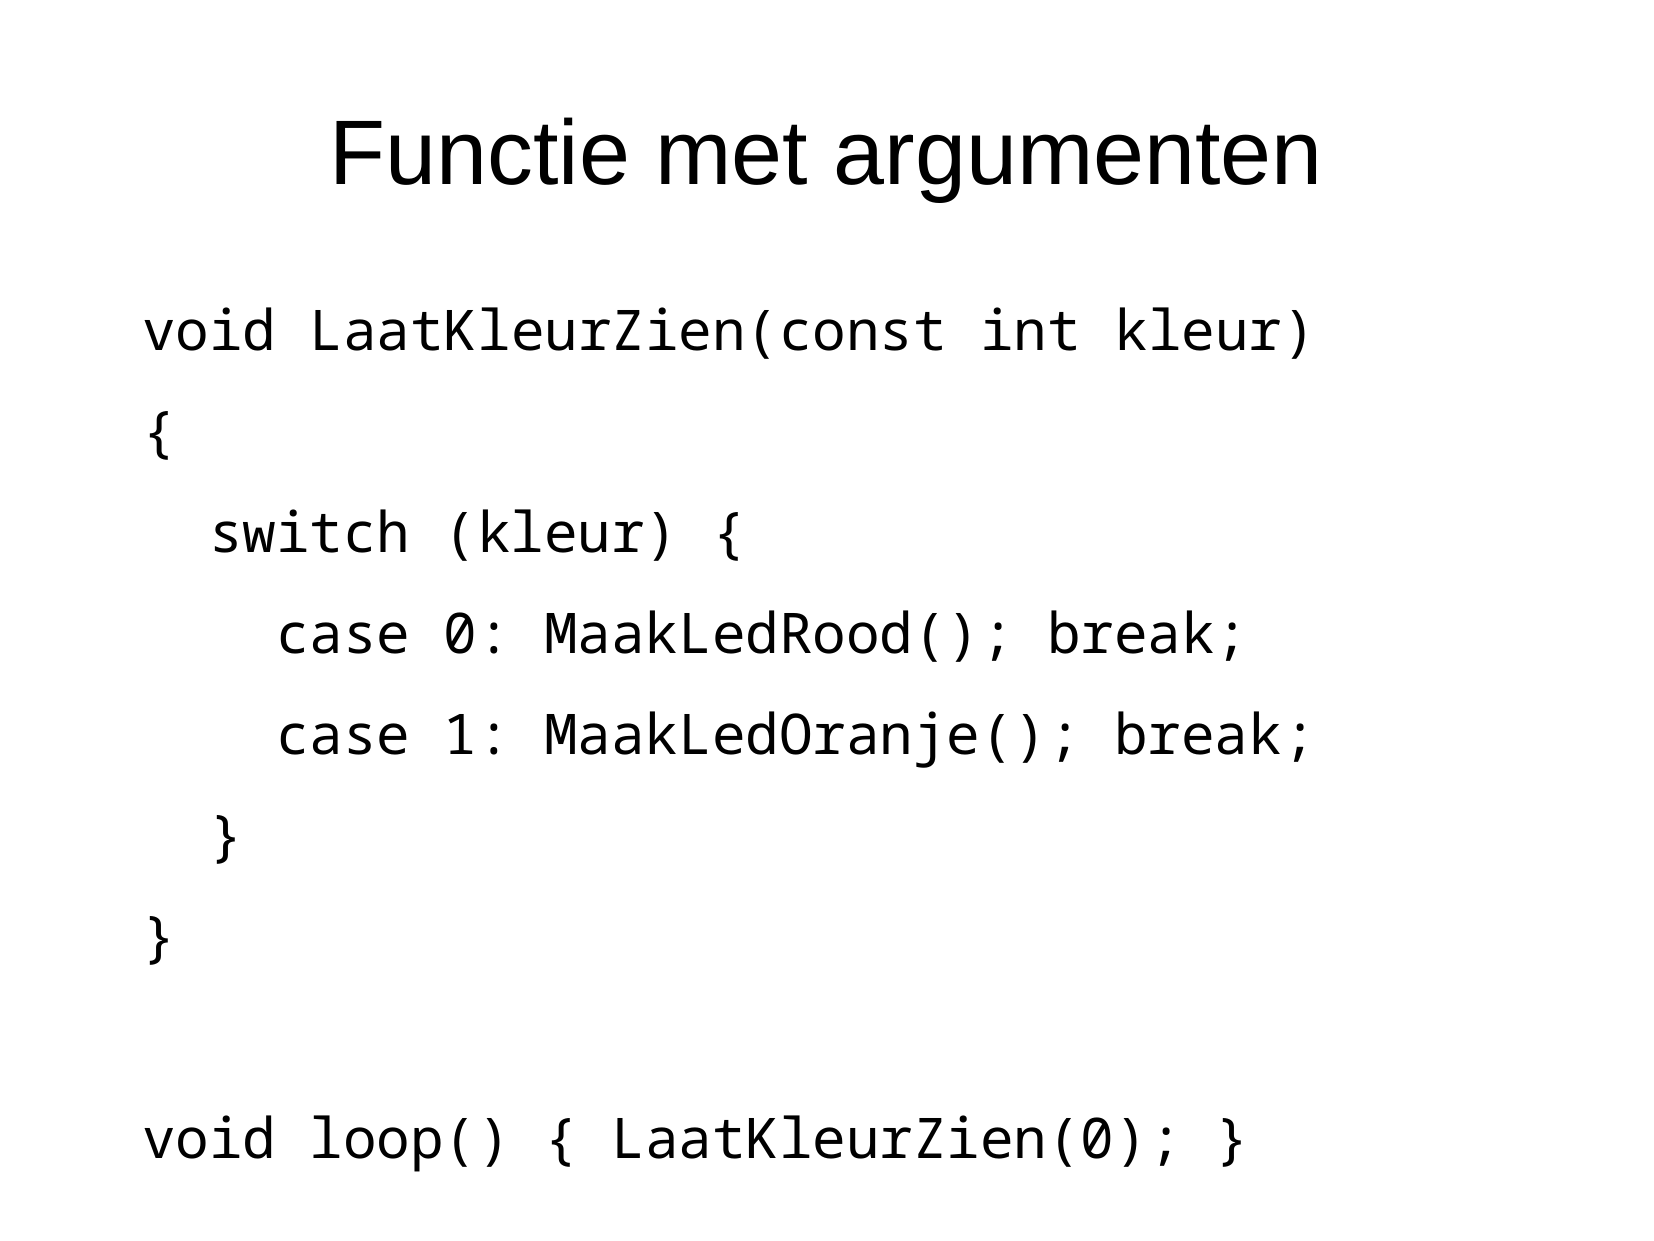

# Functie met argumenten
void LaatKleurZien(const int kleur)
{
 switch (kleur) {
 case 0: MaakLedRood(); break;
 case 1: MaakLedOranje(); break;
 }
}
void loop() { LaatKleurZien(0); }